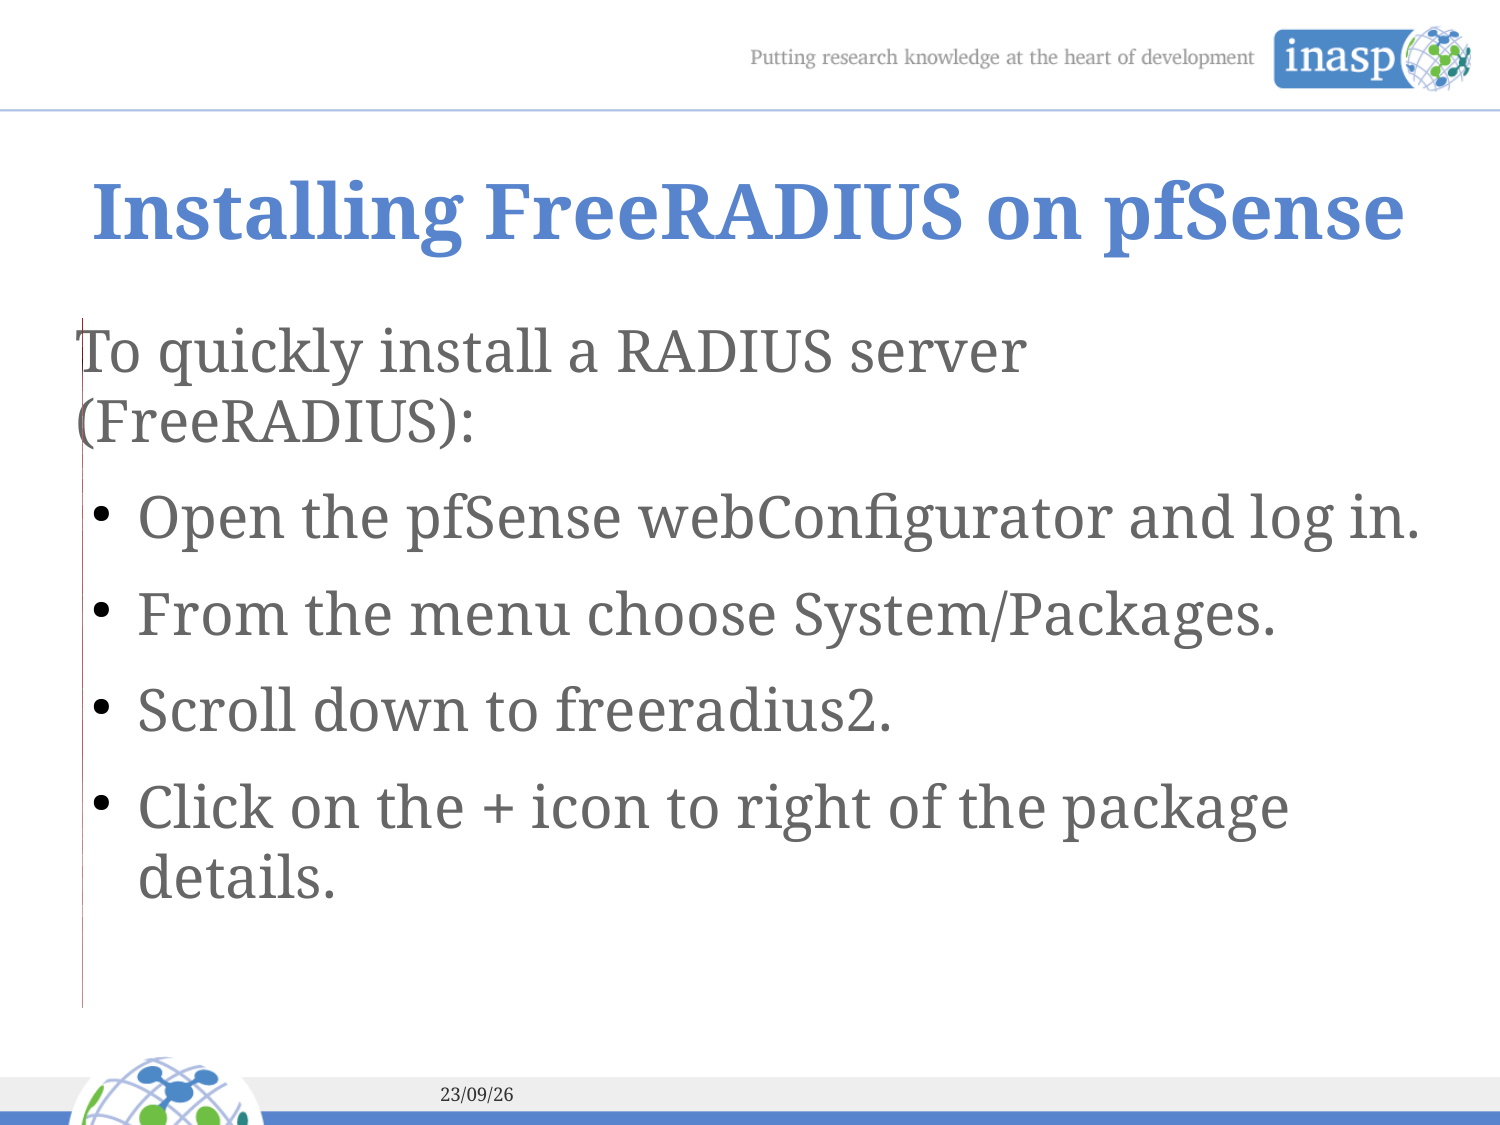

# Installing FreeRADIUS on pfSense
To quickly install a RADIUS server (FreeRADIUS):
Open the pfSense webConfigurator and log in.
From the menu choose System/Packages.
Scroll down to freeradius2.
Click on the + icon to right of the package details.